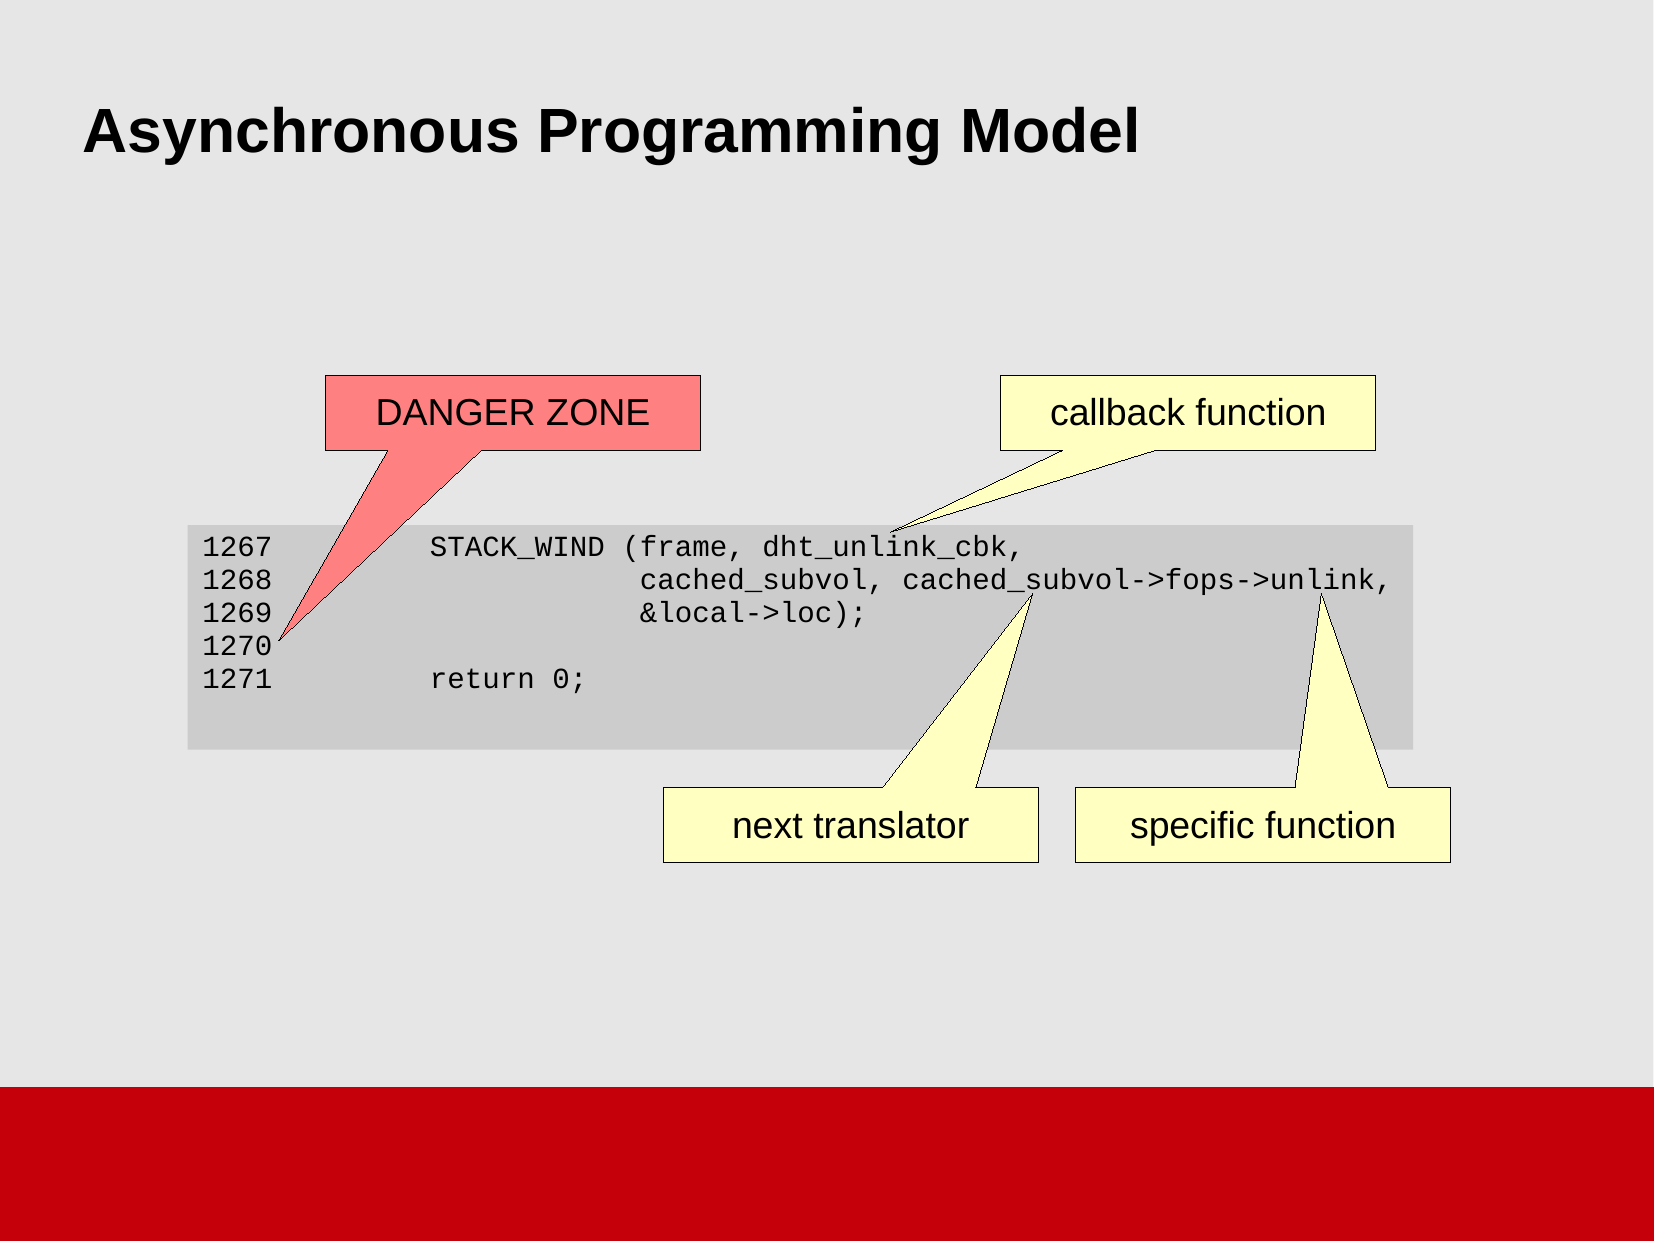

# Asynchronous Programming Model
DANGER ZONE
callback function
1267 STACK_WIND (frame, dht_unlink_cbk,
1268 cached_subvol, cached_subvol->fops->unlink,
1269 &local->loc);
1270
1271 return 0;
next translator
specific function